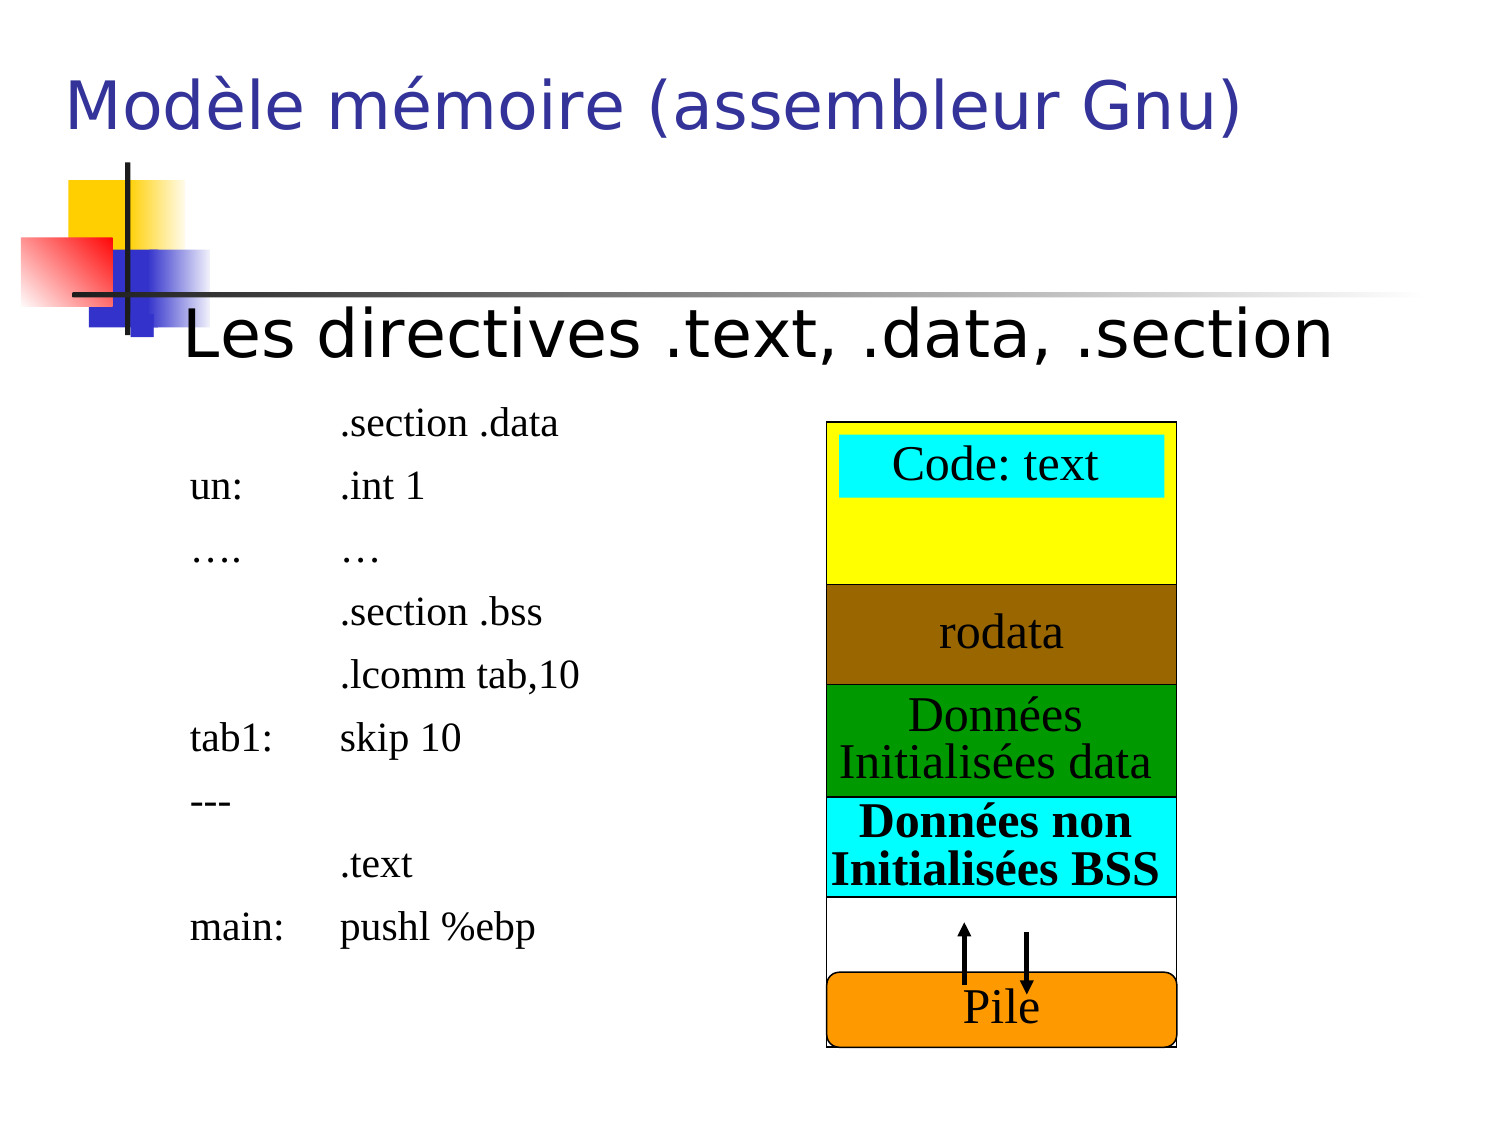

# Modèle mémoire (assembleur Gnu)
Les directives .text, .data, .section
	.section .data
un:	.int 1
….	…
	.section .bss
	.lcomm tab,10
tab1:	skip 10
---
	.text
main:	pushl %ebp
Code: text
rodata
Données
Initialisées data
Données non
Initialisées BSS
Pile